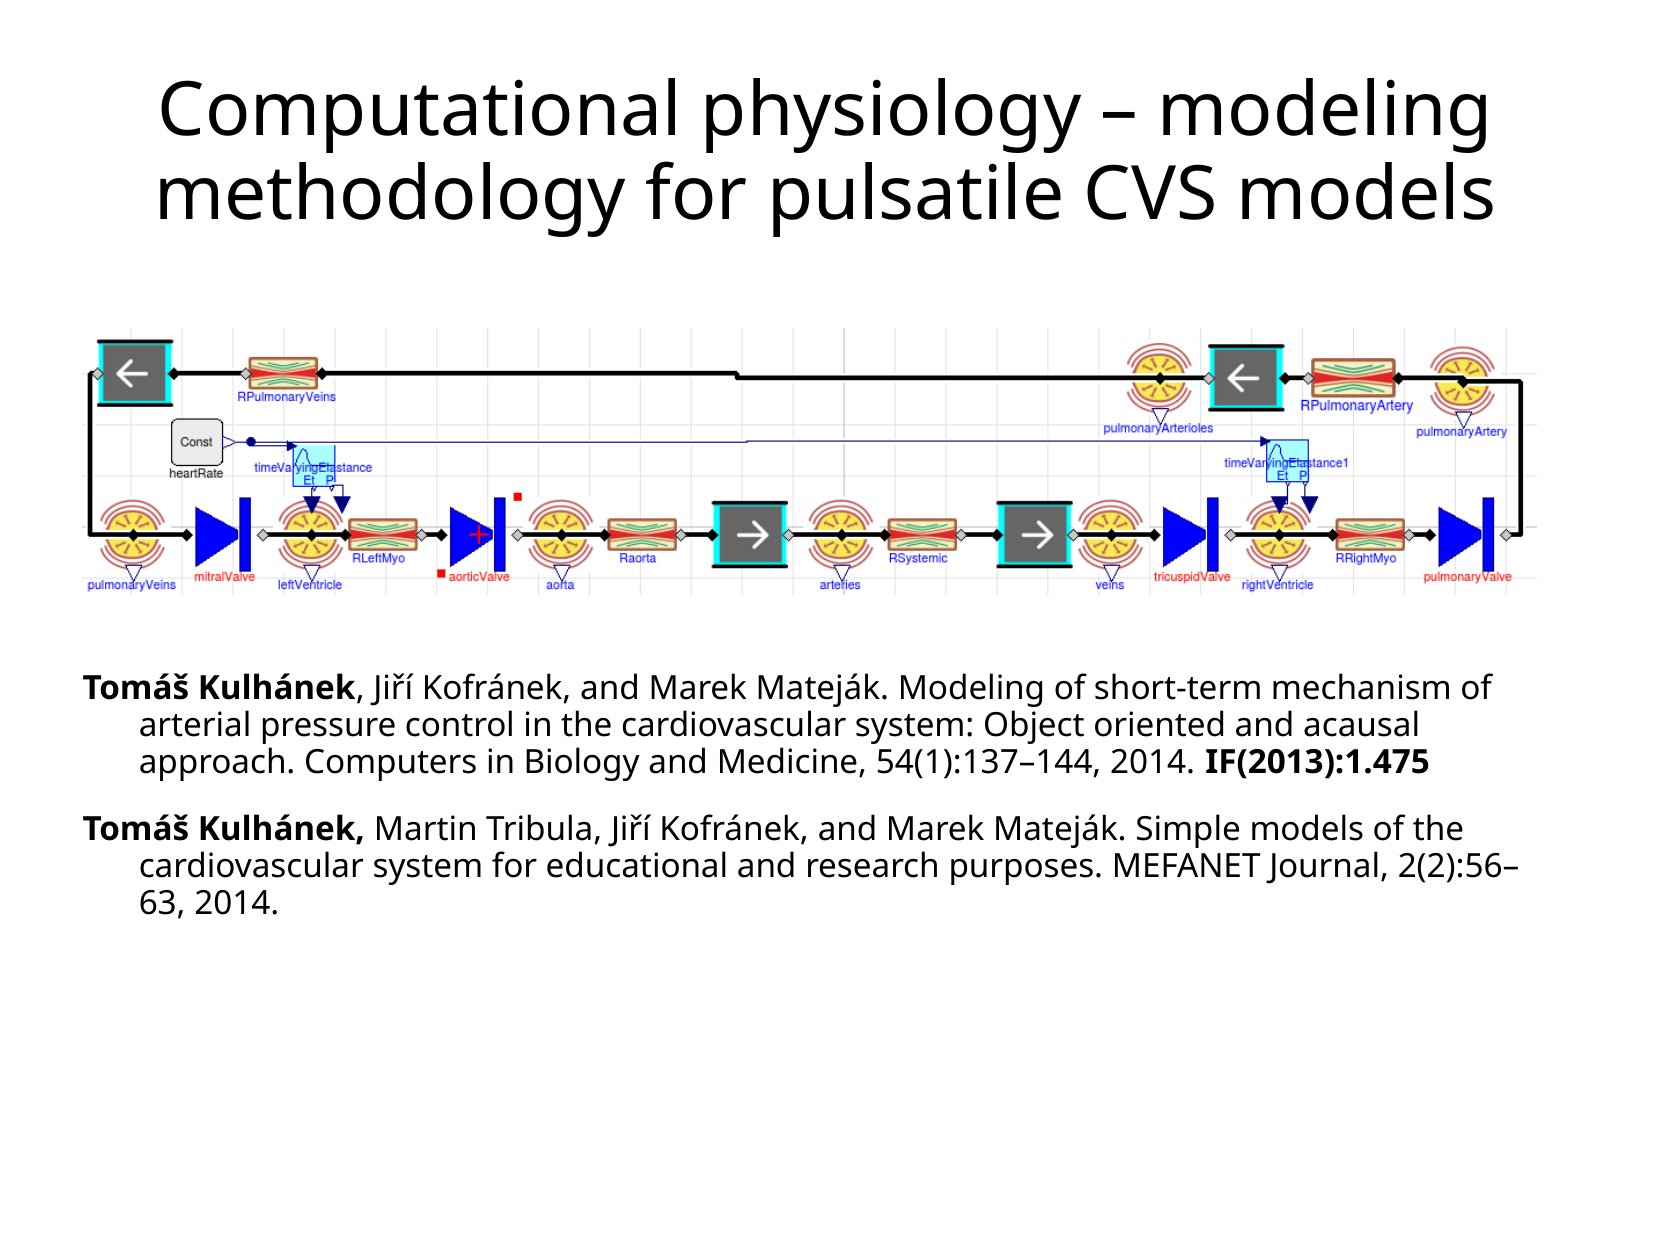

# Computational physiology – modeling methodology for pulsatile CVS models
Tomáš Kulhánek, Jiří Kofránek, and Marek Mateják. Modeling of short-term mechanism of arterial pressure control in the cardiovascular system: Object oriented and acausal approach. Computers in Biology and Medicine, 54(1):137–144, 2014. IF(2013):1.475
Tomáš Kulhánek, Martin Tribula, Jiří Kofránek, and Marek Mateják. Simple models of the cardiovascular system for educational and research purposes. MEFANET Journal, 2(2):56–63, 2014.